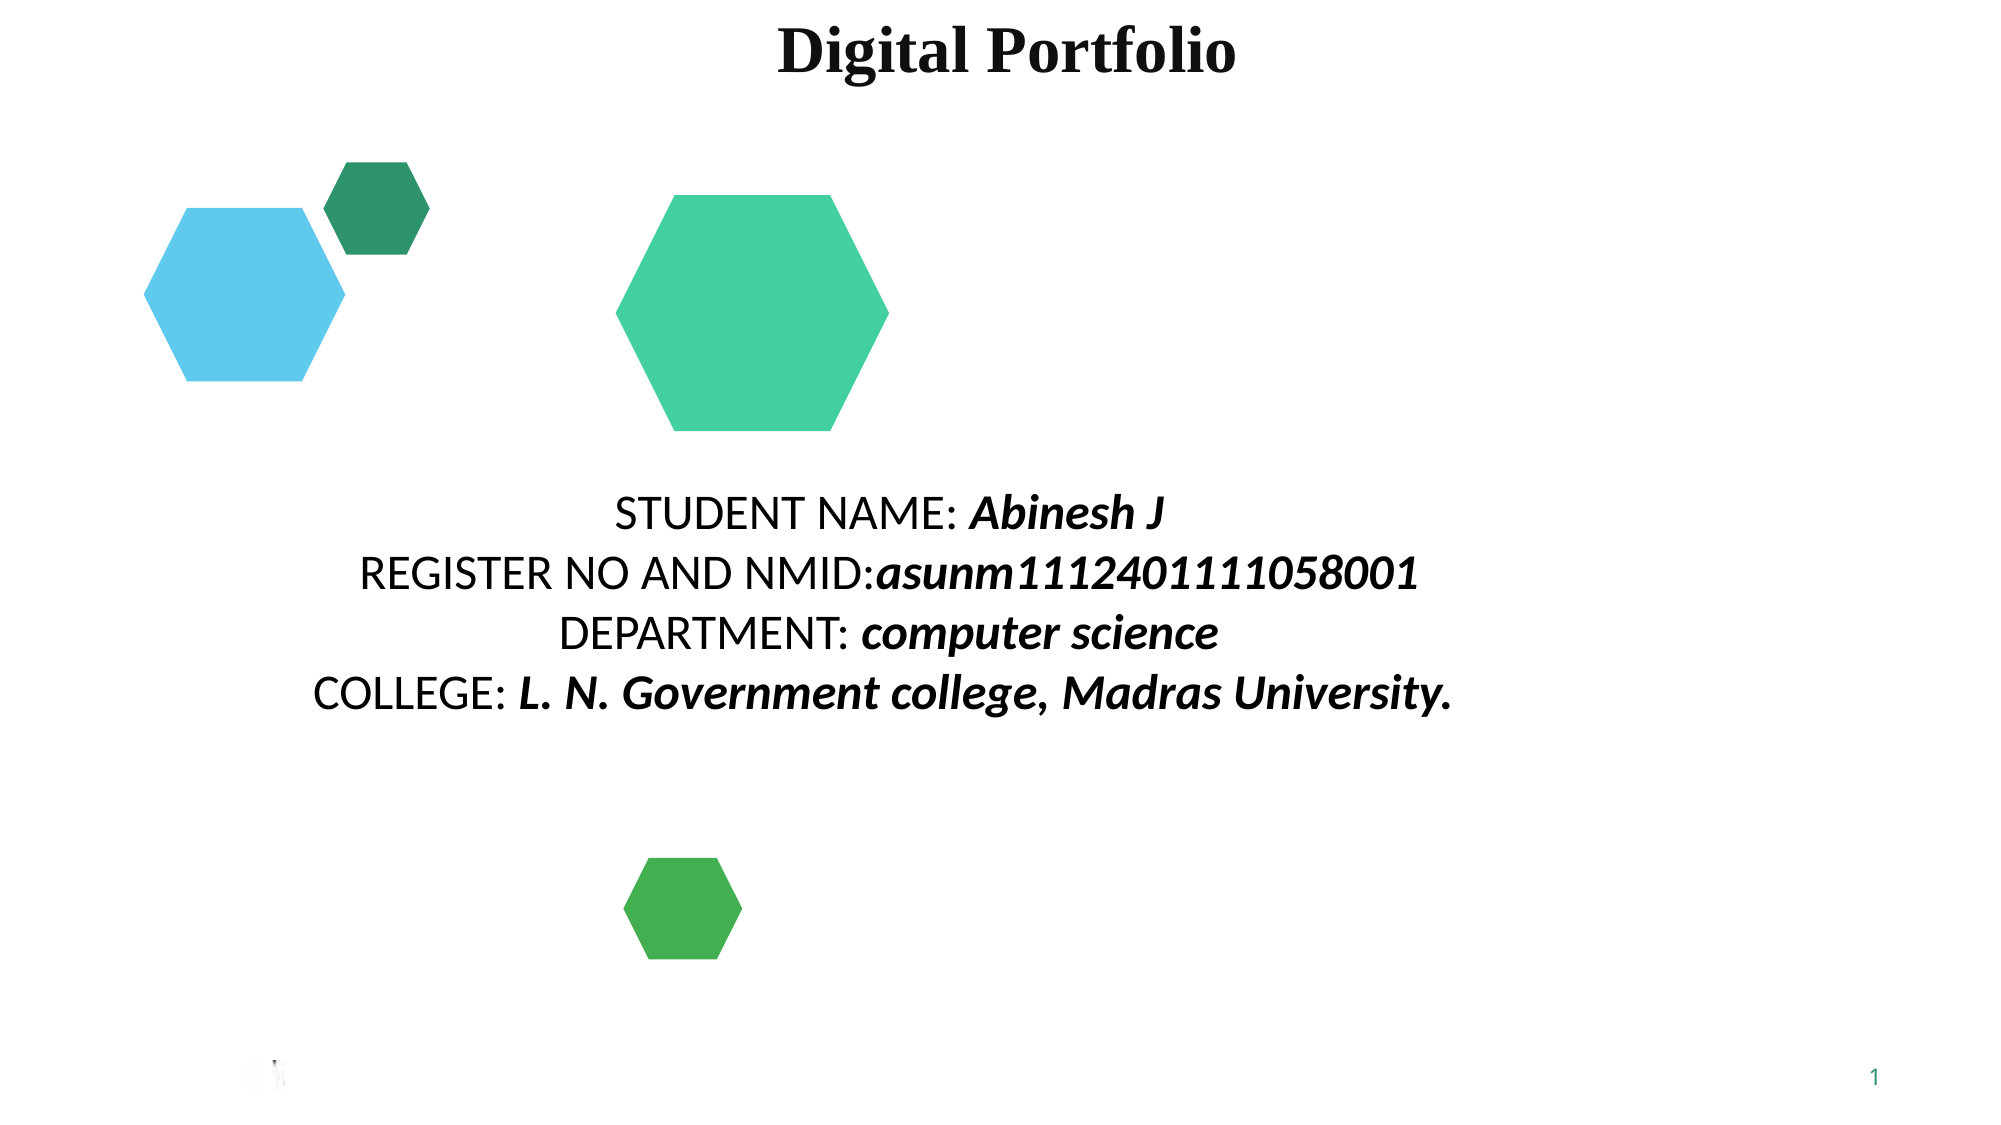

# Digital Portfolio
STUDENT NAME: Abinesh J
REGISTER NO AND NMID:asunm1112401111058001
DEPARTMENT: computer science
COLLEGE: L. N. Government college, Madras University.